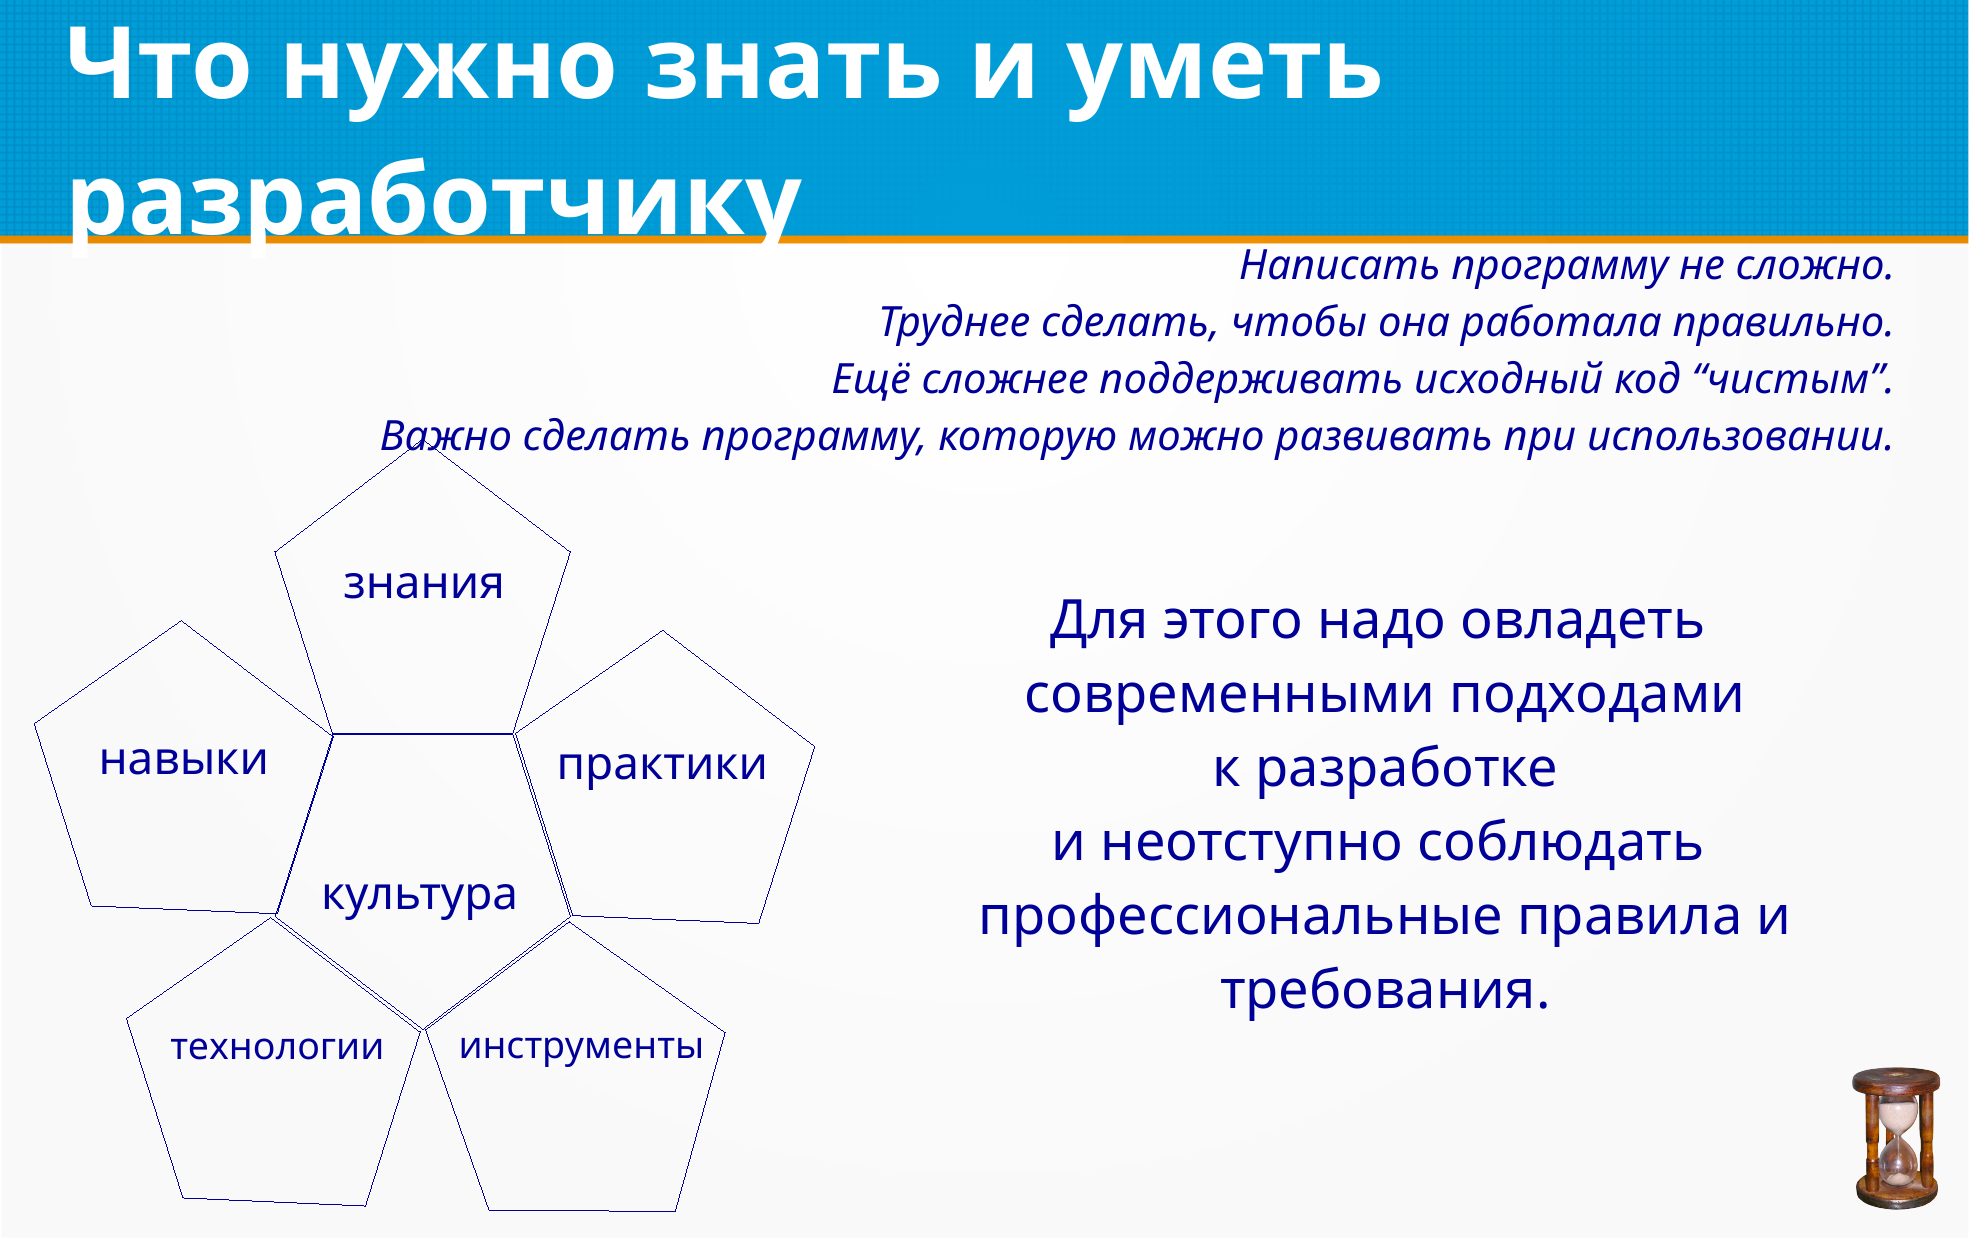

Что нужно знать и уметь разработчику
Написать программу не сложно.
Труднее сделать, чтобы она работала правильно.
Ещё сложнее поддерживать исходный код “чистым”.
Важно сделать программу, которую можно развивать при использовании.
знания
навыки
практики
культура
технологии
инструменты
Для этого надо овладеть
современными подходами
к разработке
и неотступно соблюдать
профессиональные правила и требования.